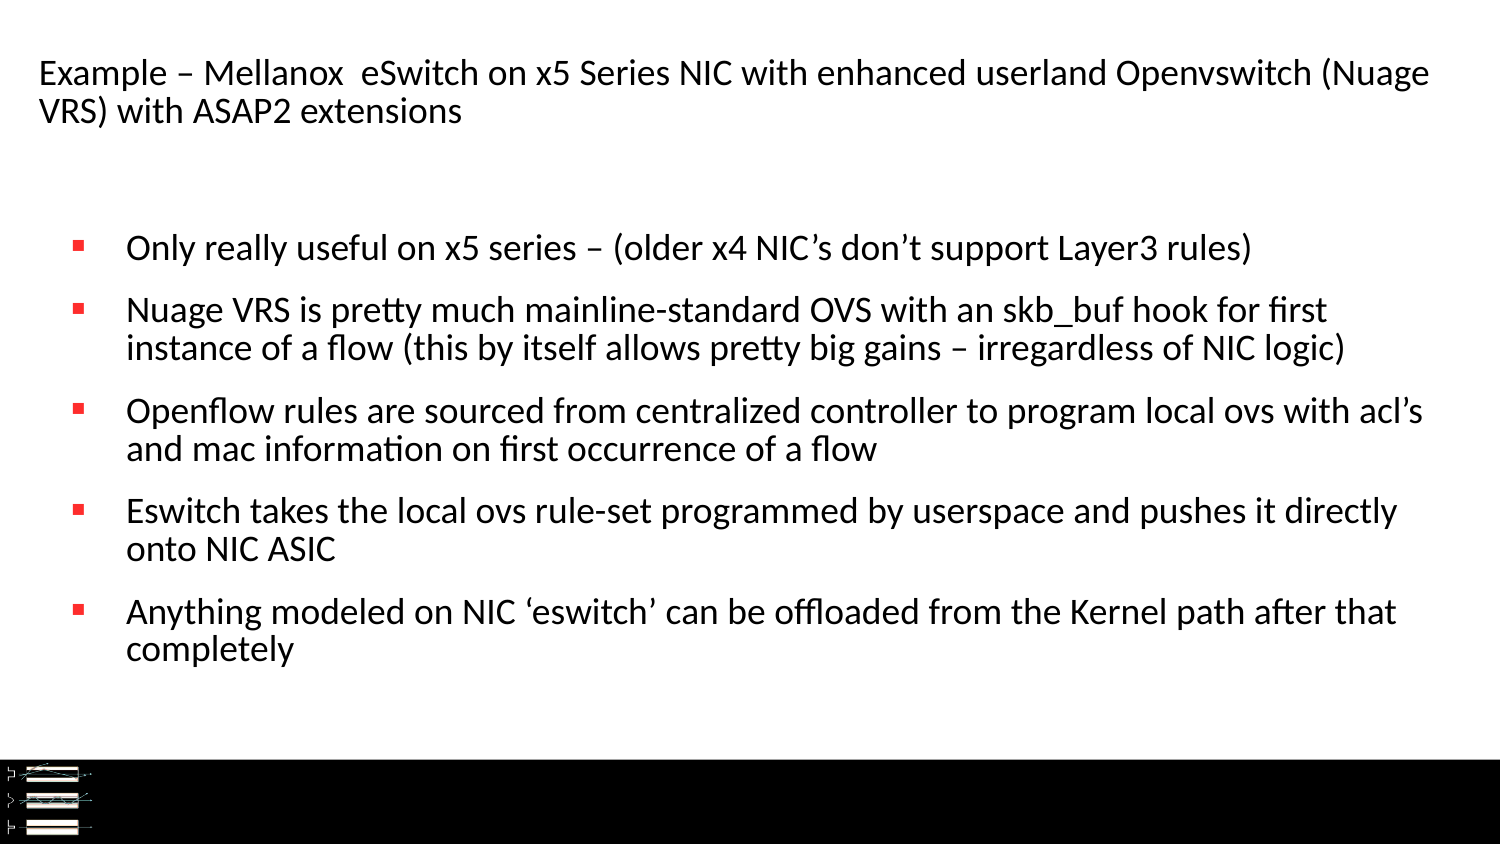

# Example – Mellanox eSwitch on x5 Series NIC with enhanced userland Openvswitch (Nuage VRS) with ASAP2 extensions
Only really useful on x5 series – (older x4 NIC’s don’t support Layer3 rules)
Nuage VRS is pretty much mainline-standard OVS with an skb_buf hook for first instance of a flow (this by itself allows pretty big gains – irregardless of NIC logic)
Openflow rules are sourced from centralized controller to program local ovs with acl’s and mac information on first occurrence of a flow
Eswitch takes the local ovs rule-set programmed by userspace and pushes it directly onto NIC ASIC
Anything modeled on NIC ‘eswitch’ can be offloaded from the Kernel path after that completely